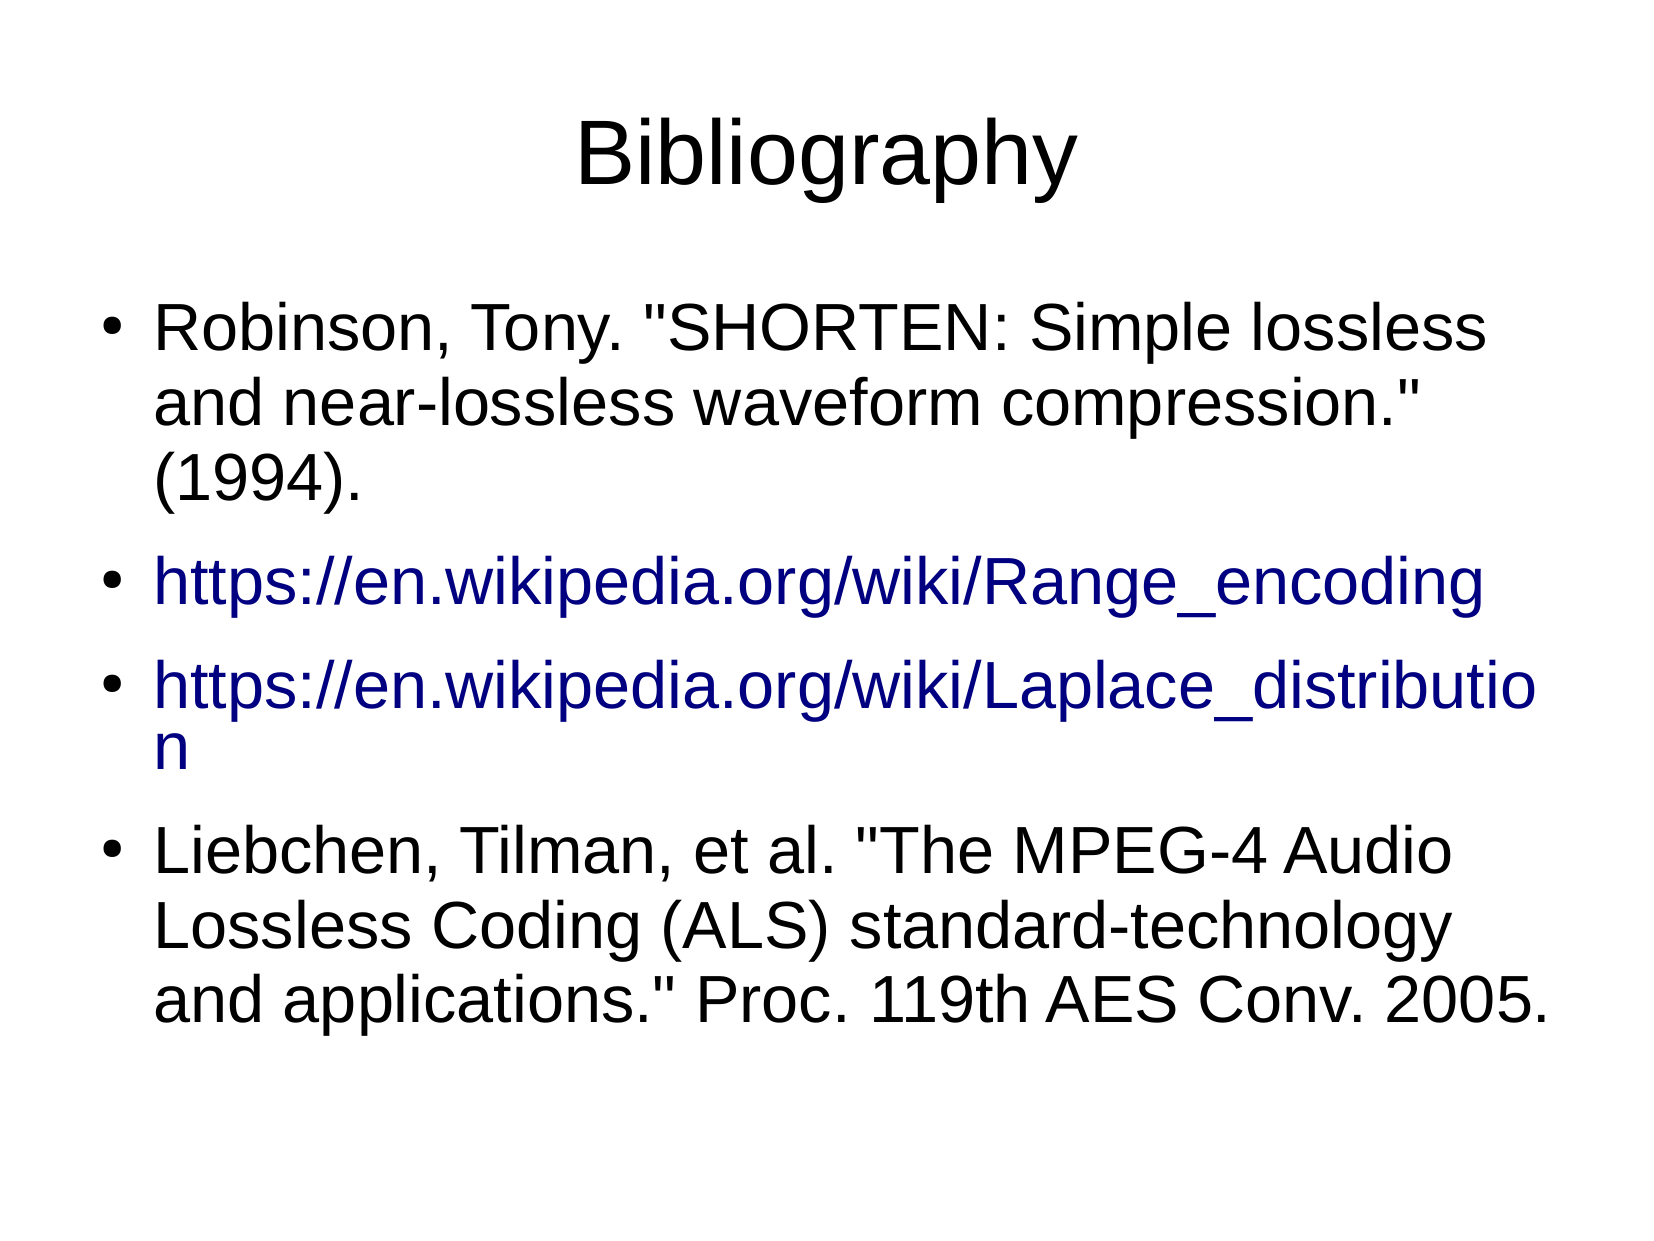

# Bibliography
Robinson, Tony. "SHORTEN: Simple lossless and near-lossless waveform compression." (1994).
https://en.wikipedia.org/wiki/Range_encoding
https://en.wikipedia.org/wiki/Laplace_distribution
Liebchen, Tilman, et al. "The MPEG-4 Audio Lossless Coding (ALS) standard-technology and applications." Proc. 119th AES Conv. 2005.